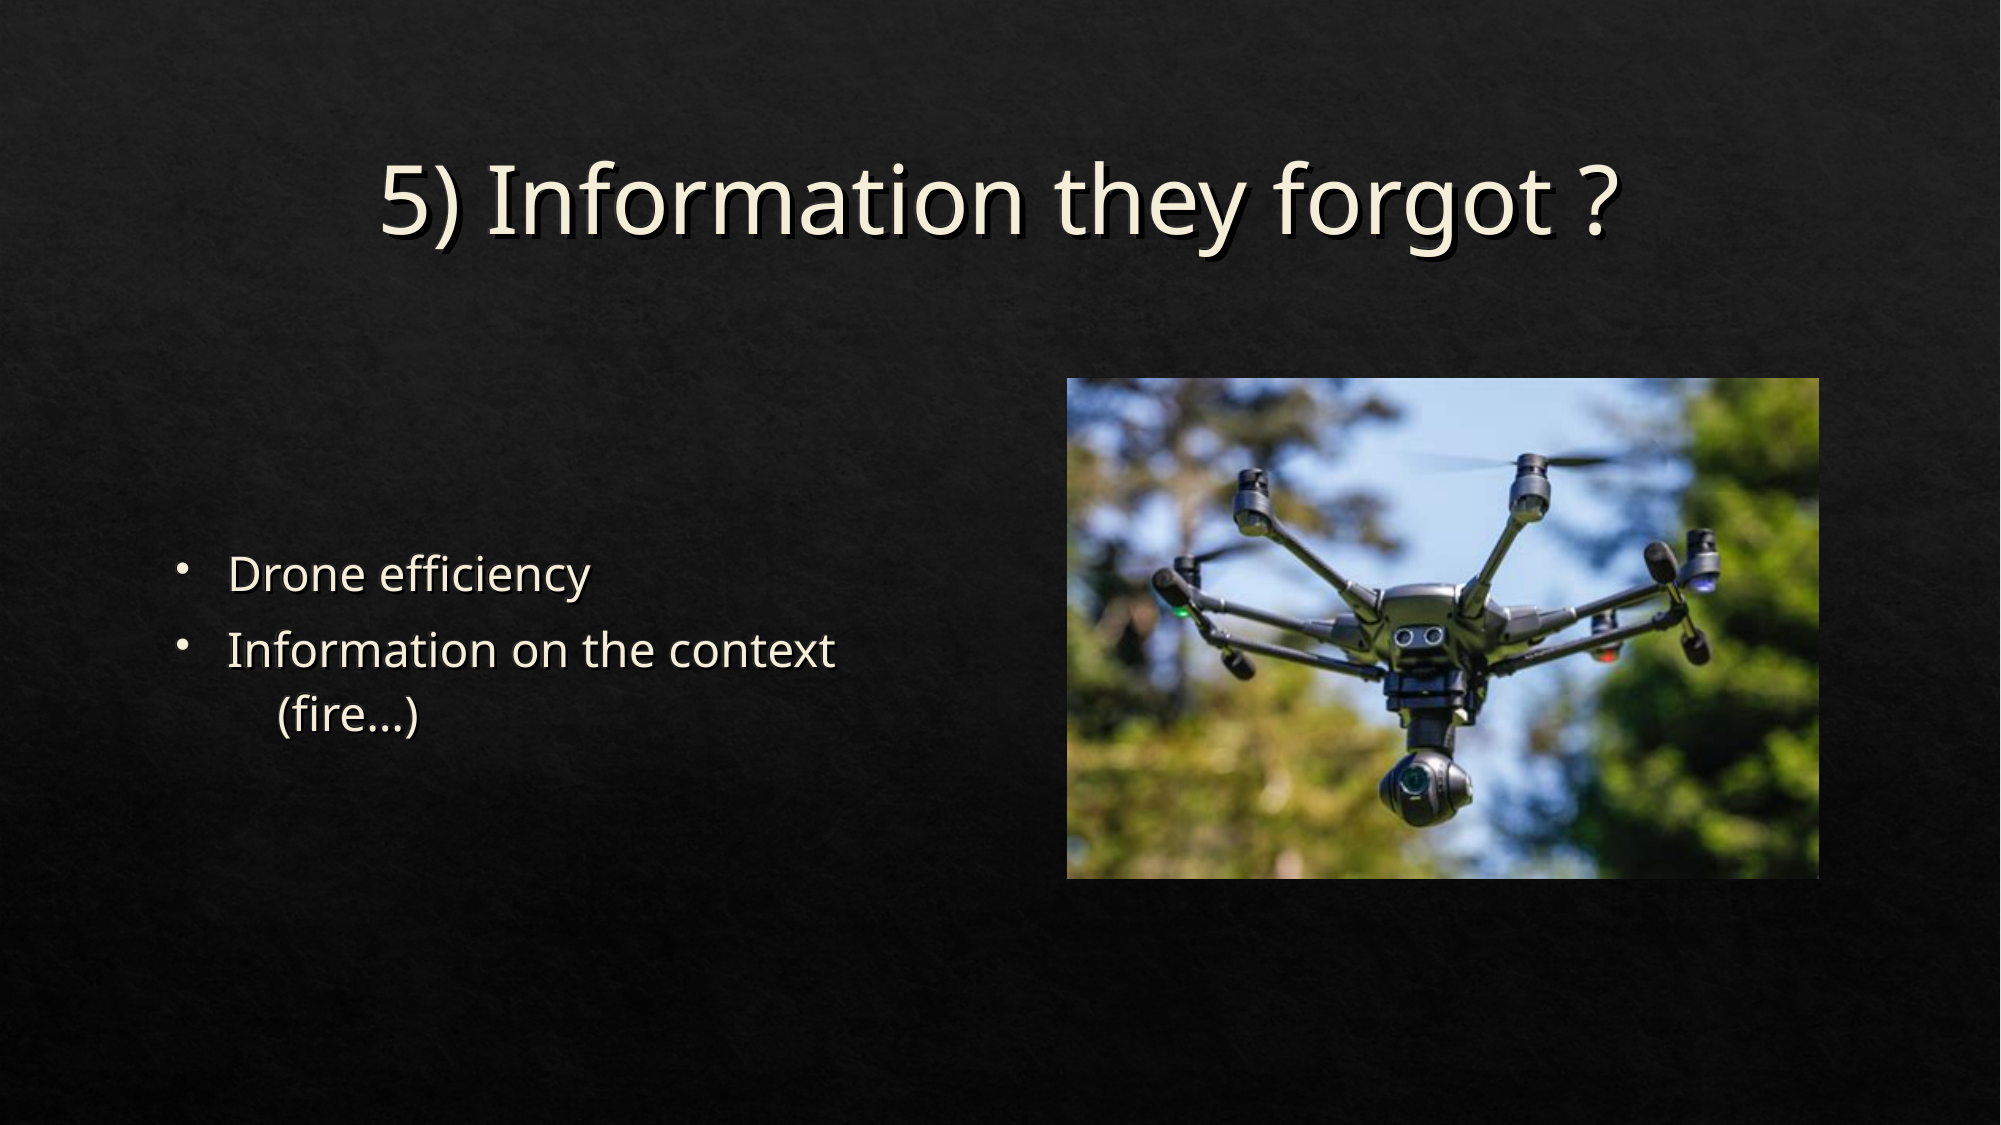

# 5) Information they forgot ?
Drone efficiency
Information on the context (fire…)